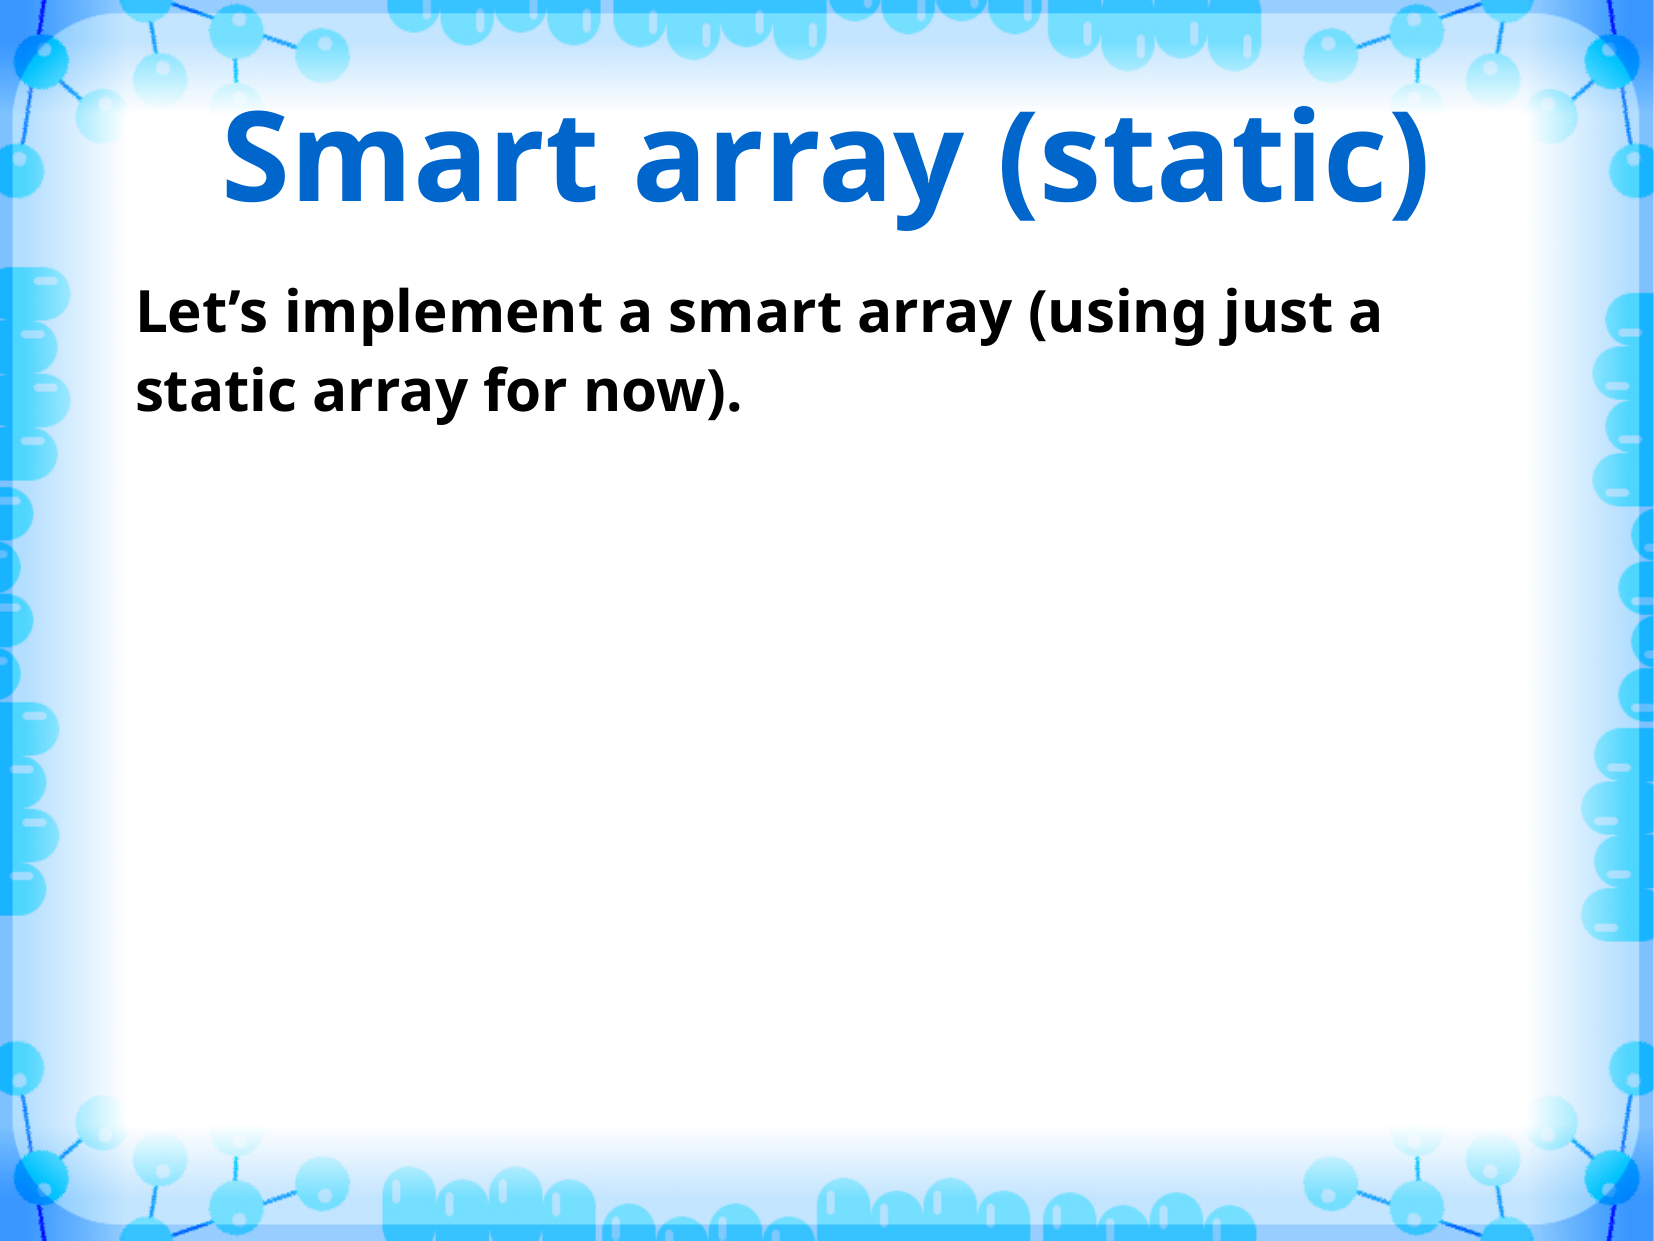

# Smart array (static)
Let’s implement a smart array (using just a static array for now).